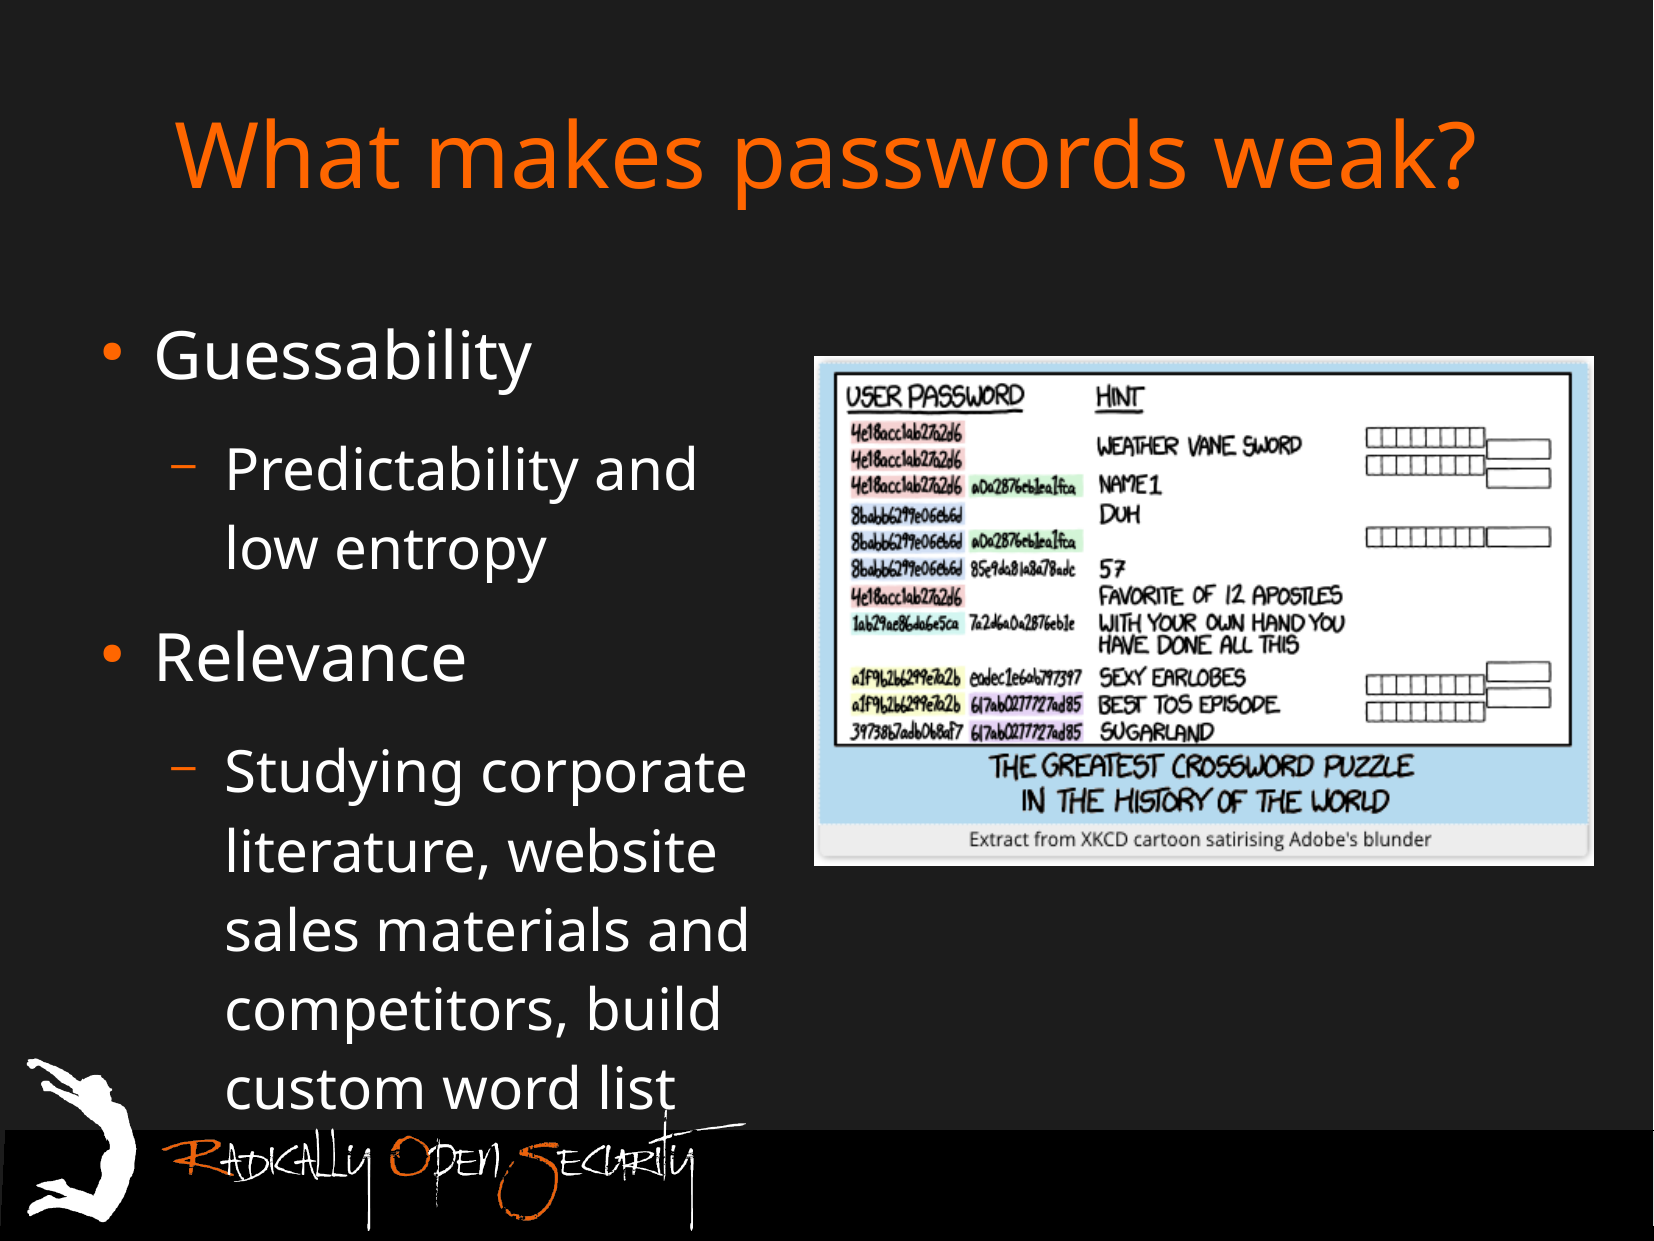

# What makes passwords weak?
Guessability
Predictability and low entropy
Relevance
Studying corporate literature, website sales materials and competitors, build custom word list